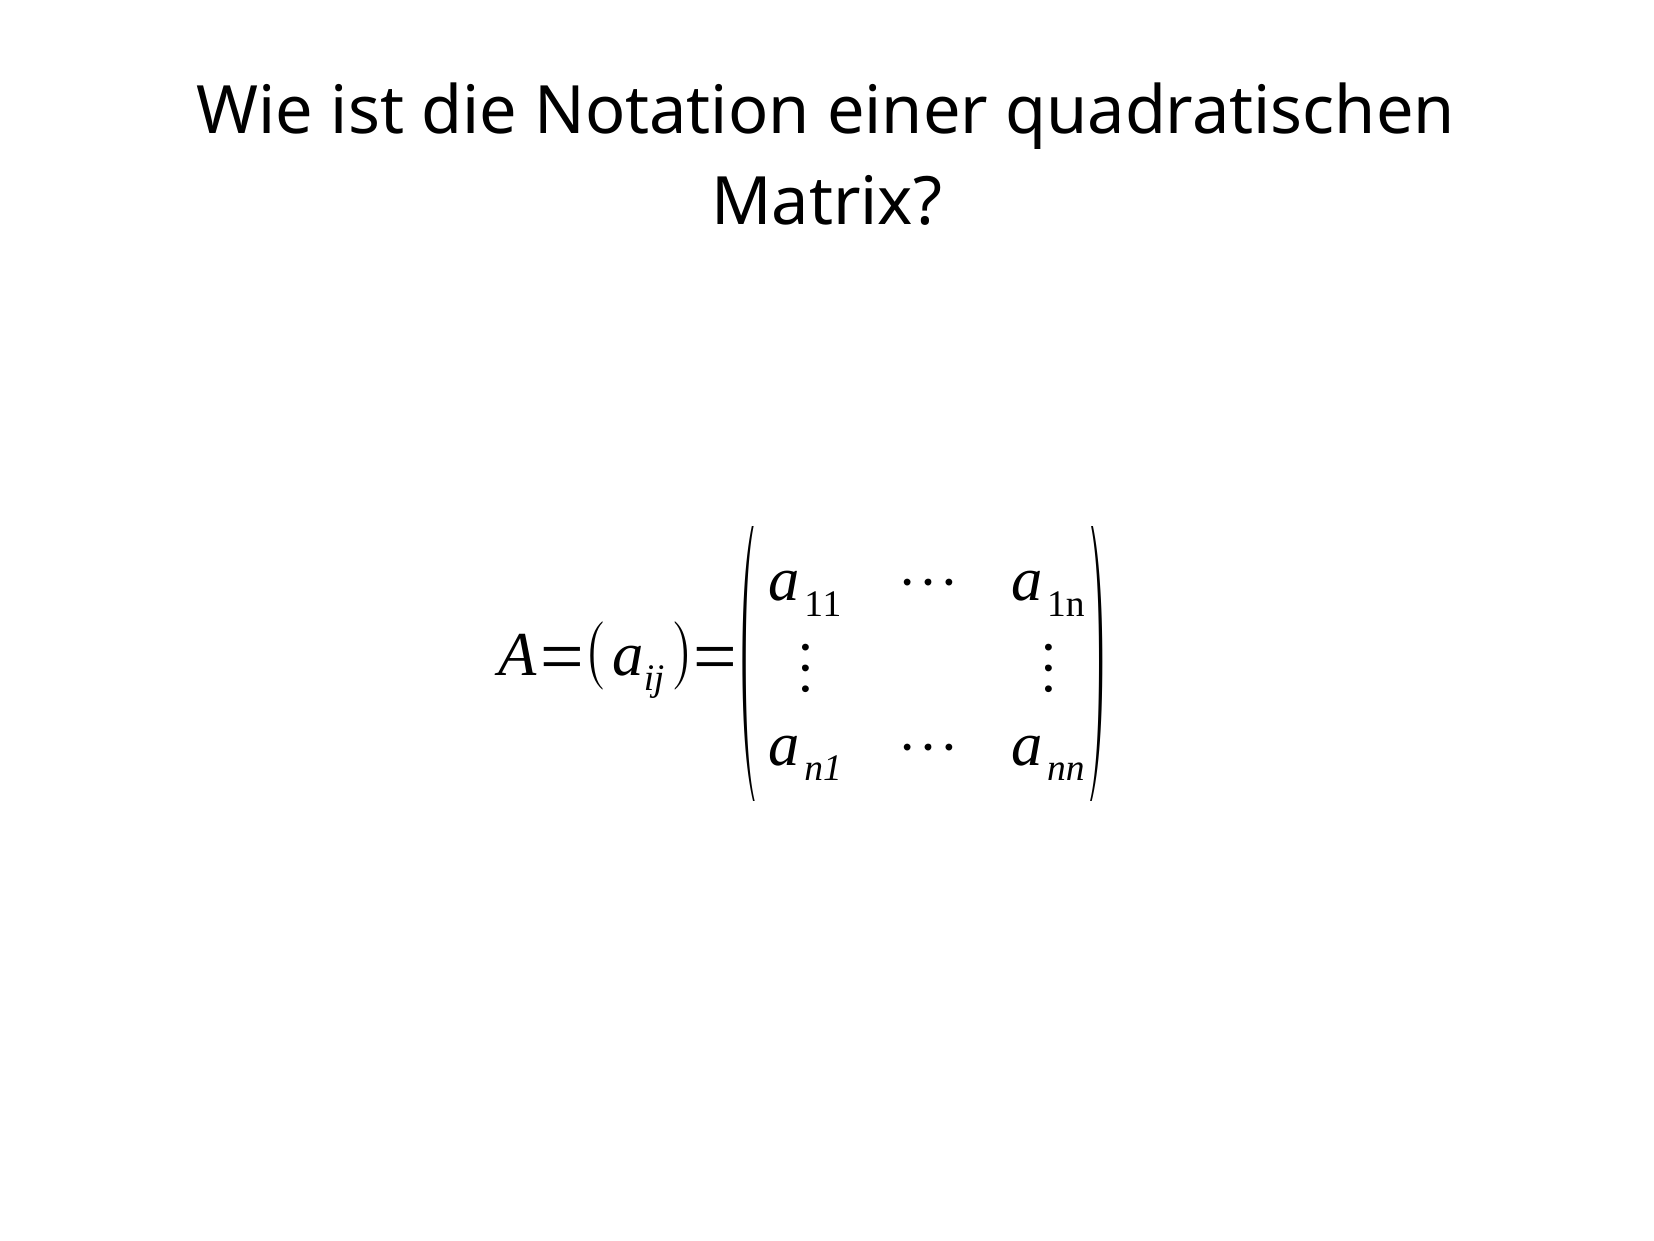

# Wie ist die Notation einer quadratischen Matrix?